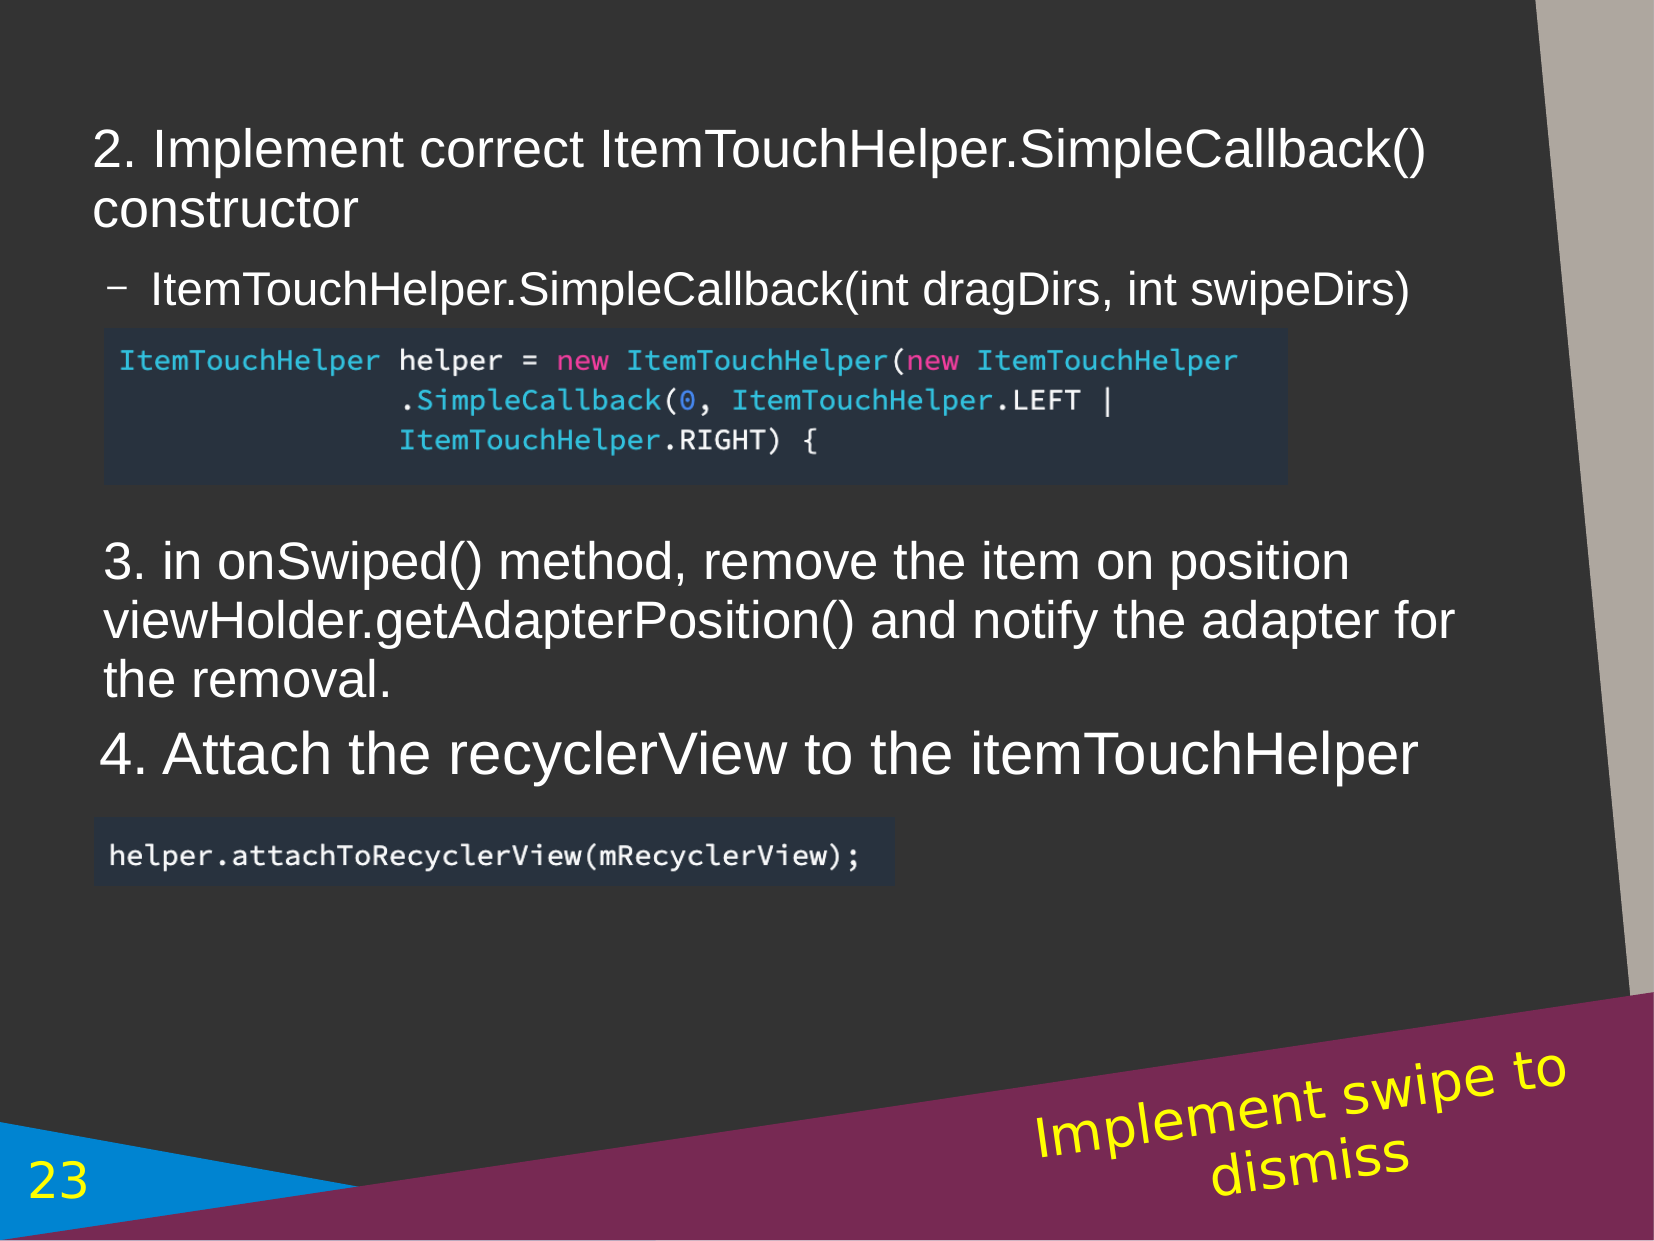

2. Implement correct ItemTouchHelper.SimpleCallback() constructor
ItemTouchHelper.SimpleCallback(int dragDirs, int swipeDirs)
3. in onSwiped() method, remove the item on position viewHolder.getAdapterPosition() and notify the adapter for the removal.
4. Attach the recyclerView to the itemTouchHelper
# Implement swipe to dismiss
23